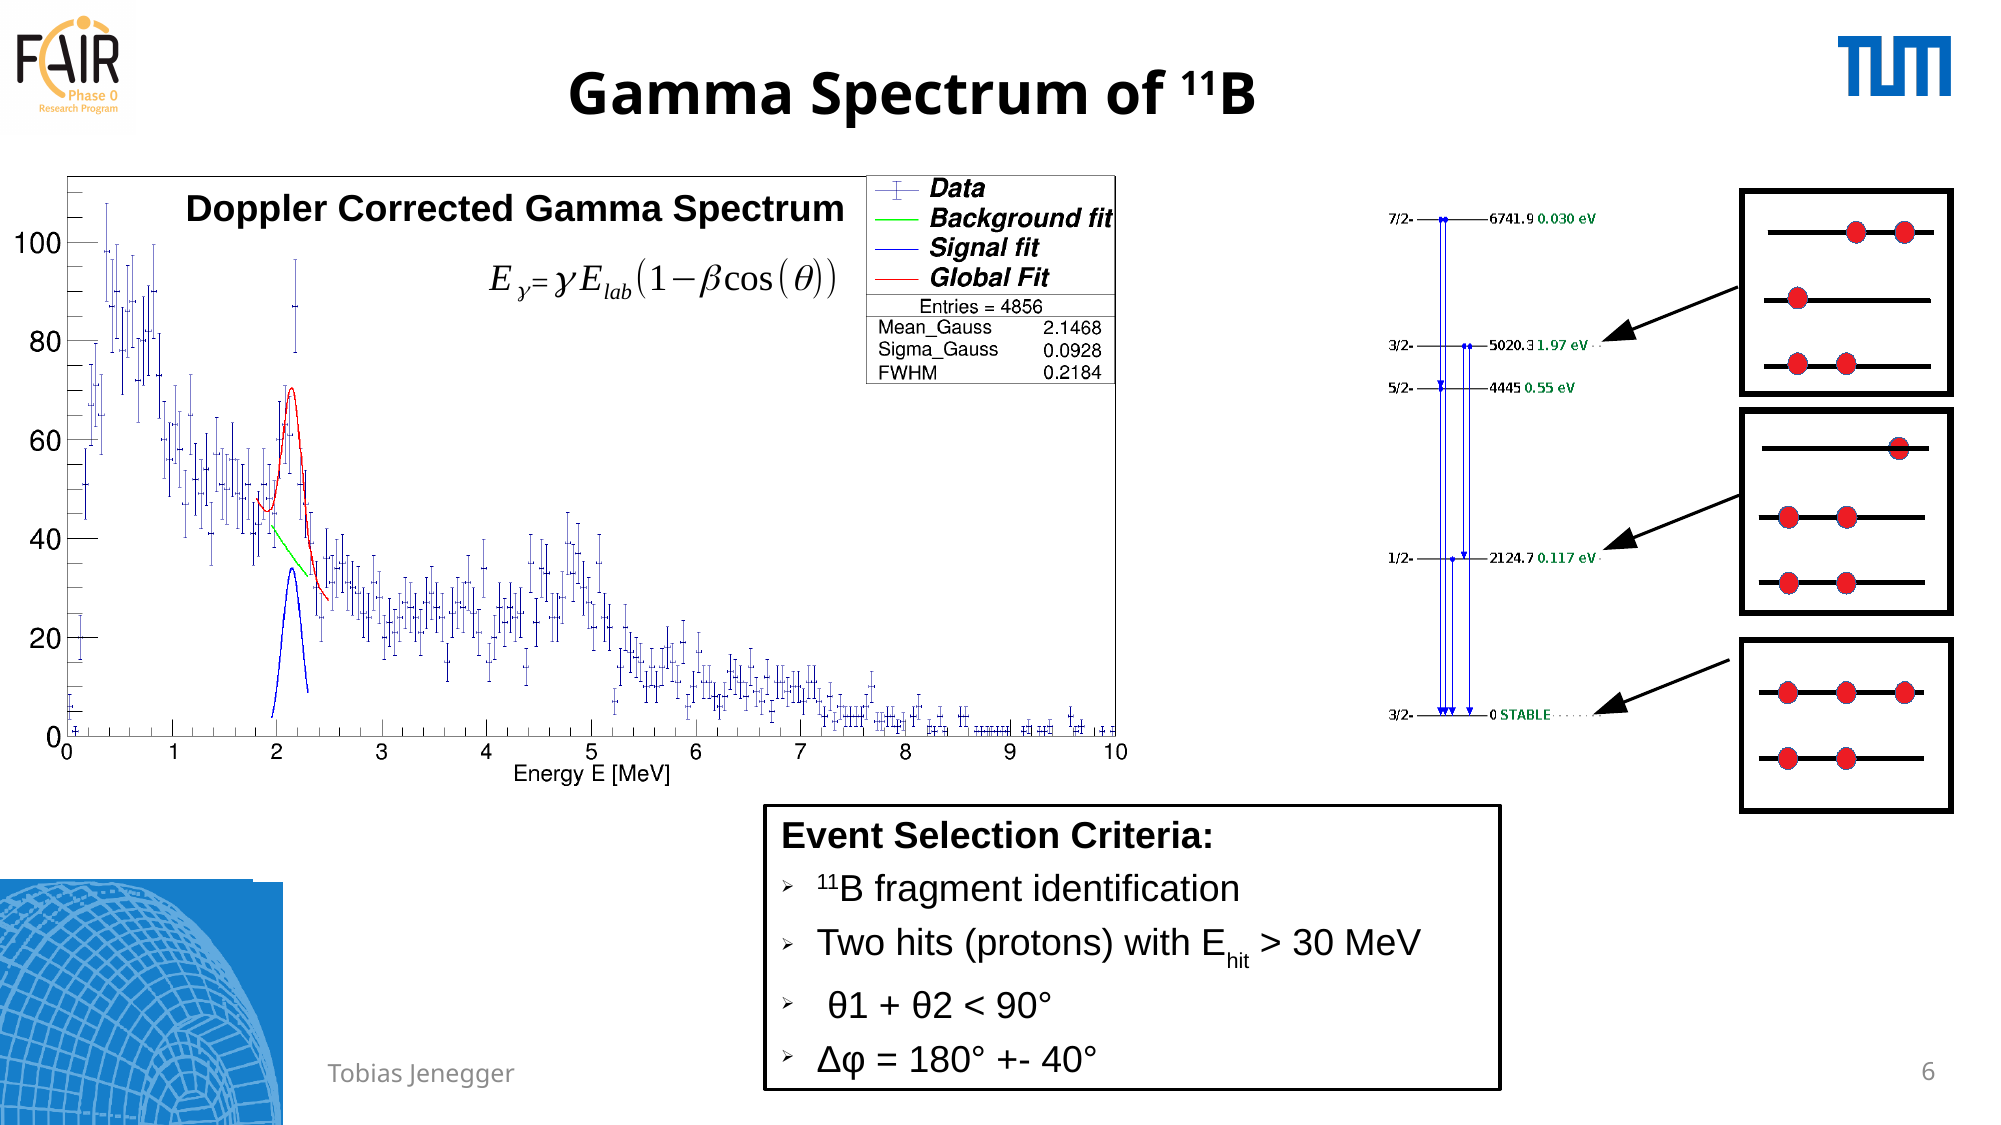

Gamma Spectrum of 11B
Doppler Corrected Gamma Spectrum
Event Selection Criteria:
11B fragment identification
Two hits (protons) with Ehit > 30 MeV
 θ1 + θ2 < 90°
Δφ = 180° +- 40°
Tobias Jenegger